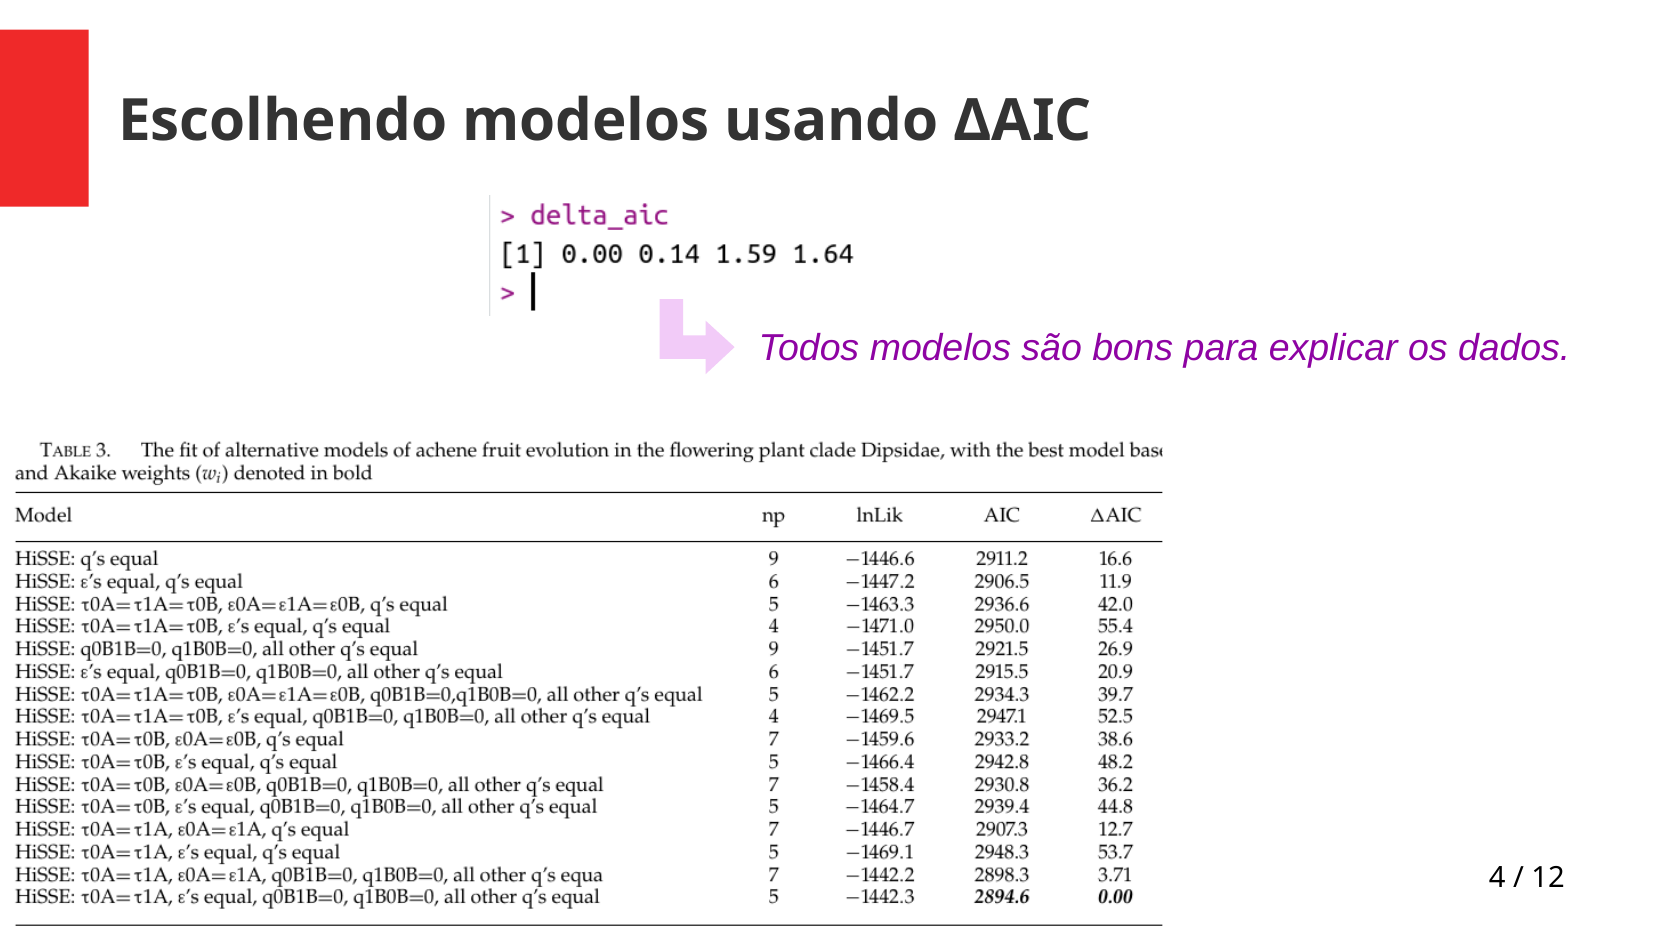

# Escolhendo modelos usando ΔAIC
Todos modelos são bons para explicar os dados.
4